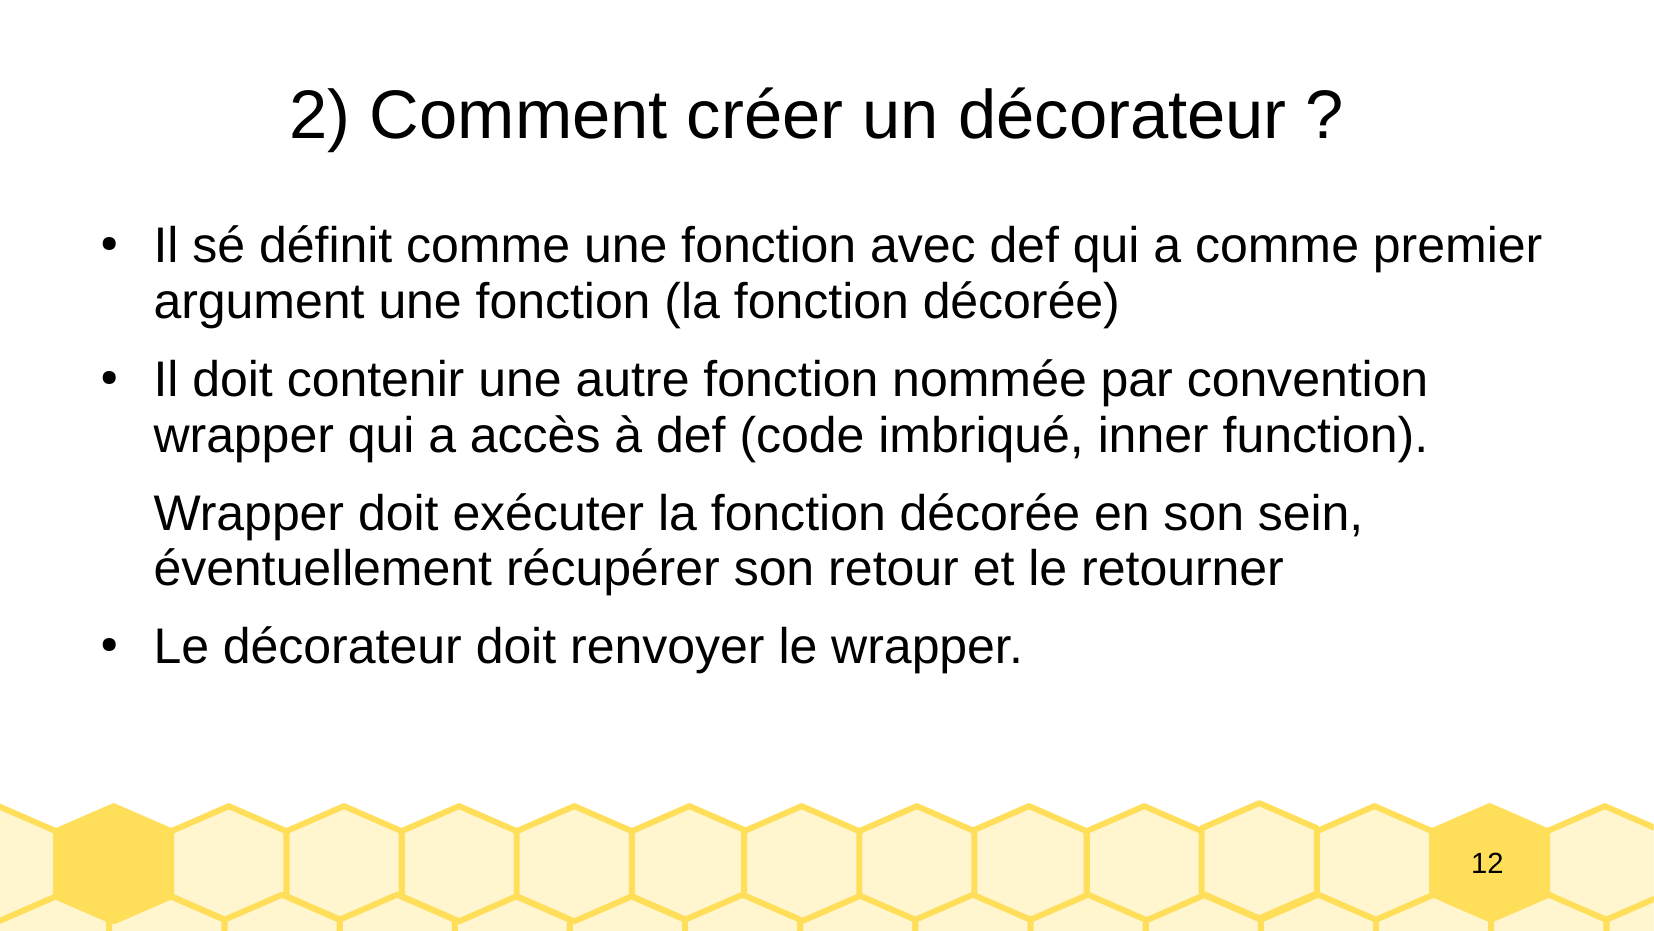

# 2) Comment créer un décorateur ?
Il sé définit comme une fonction avec def qui a comme premier argument une fonction (la fonction décorée)
Il doit contenir une autre fonction nommée par convention wrapper qui a accès à def (code imbriqué, inner function).
Wrapper doit exécuter la fonction décorée en son sein, éventuellement récupérer son retour et le retourner
Le décorateur doit renvoyer le wrapper.